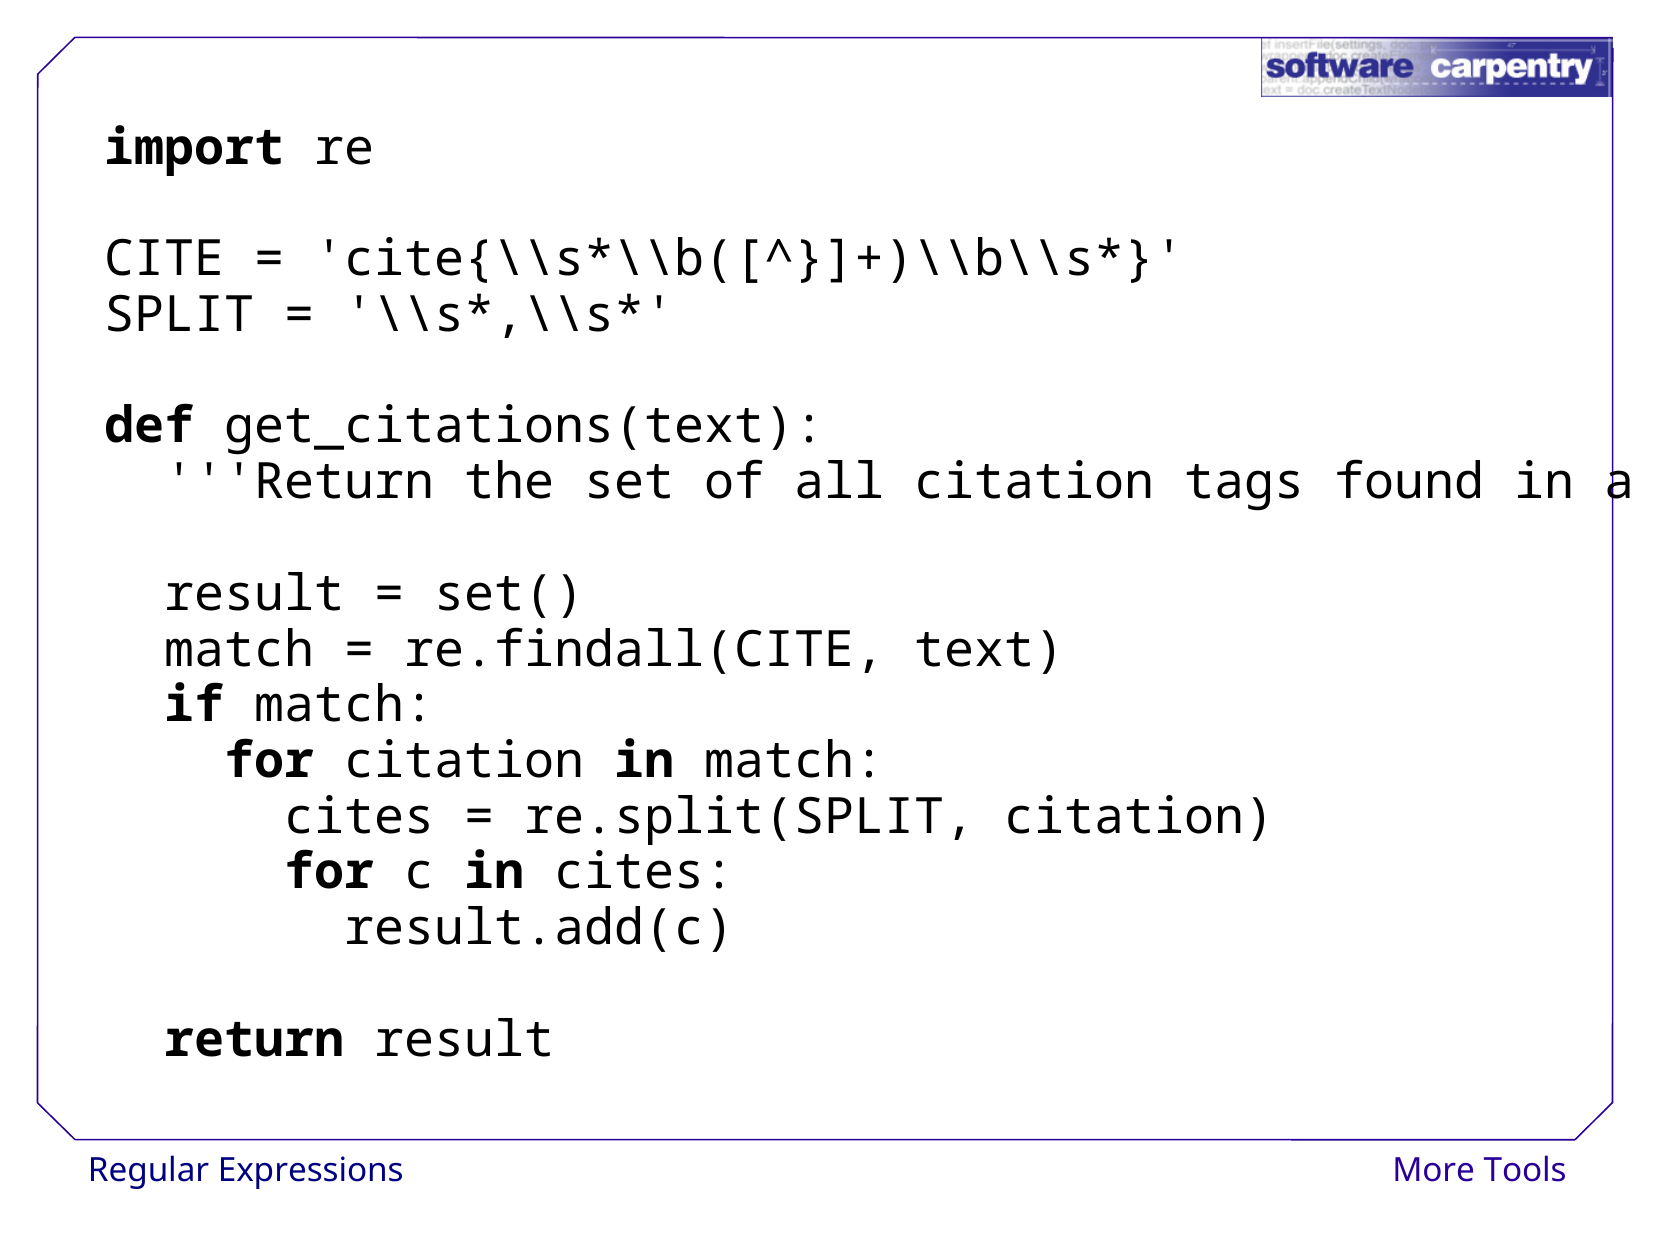

import re
CITE = 'cite{\\s*\\b([^}]+)\\b\\s*}'
SPLIT = '\\s*,\\s*'
def get_citations(text):
 '''Return the set of all citation tags found in a block of text.'''
 result = set()
 match = re.findall(CITE, text)
 if match:
 for citation in match:
 cites = re.split(SPLIT, citation)
 for c in cites:
 result.add(c)
 return result